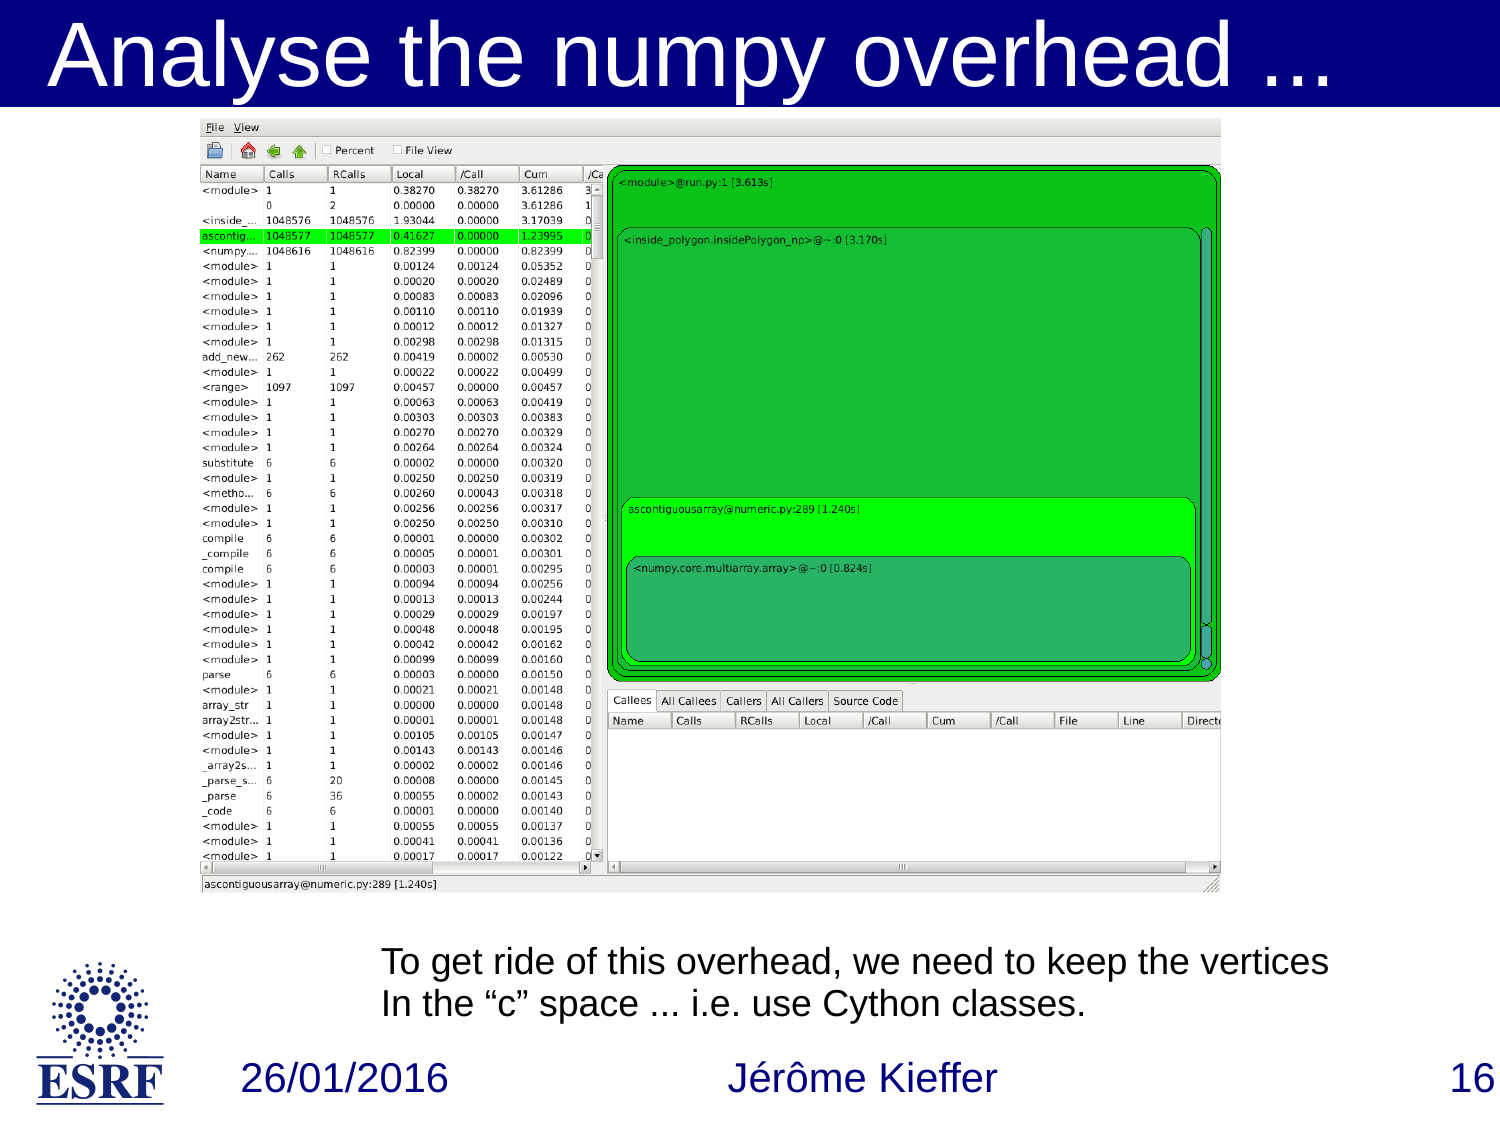

# Analyse the numpy overhead ...
To get ride of this overhead, we need to keep the vertices
In the “c” space ... i.e. use Cython classes.
26/01/2016
Jérôme Kieffer
16